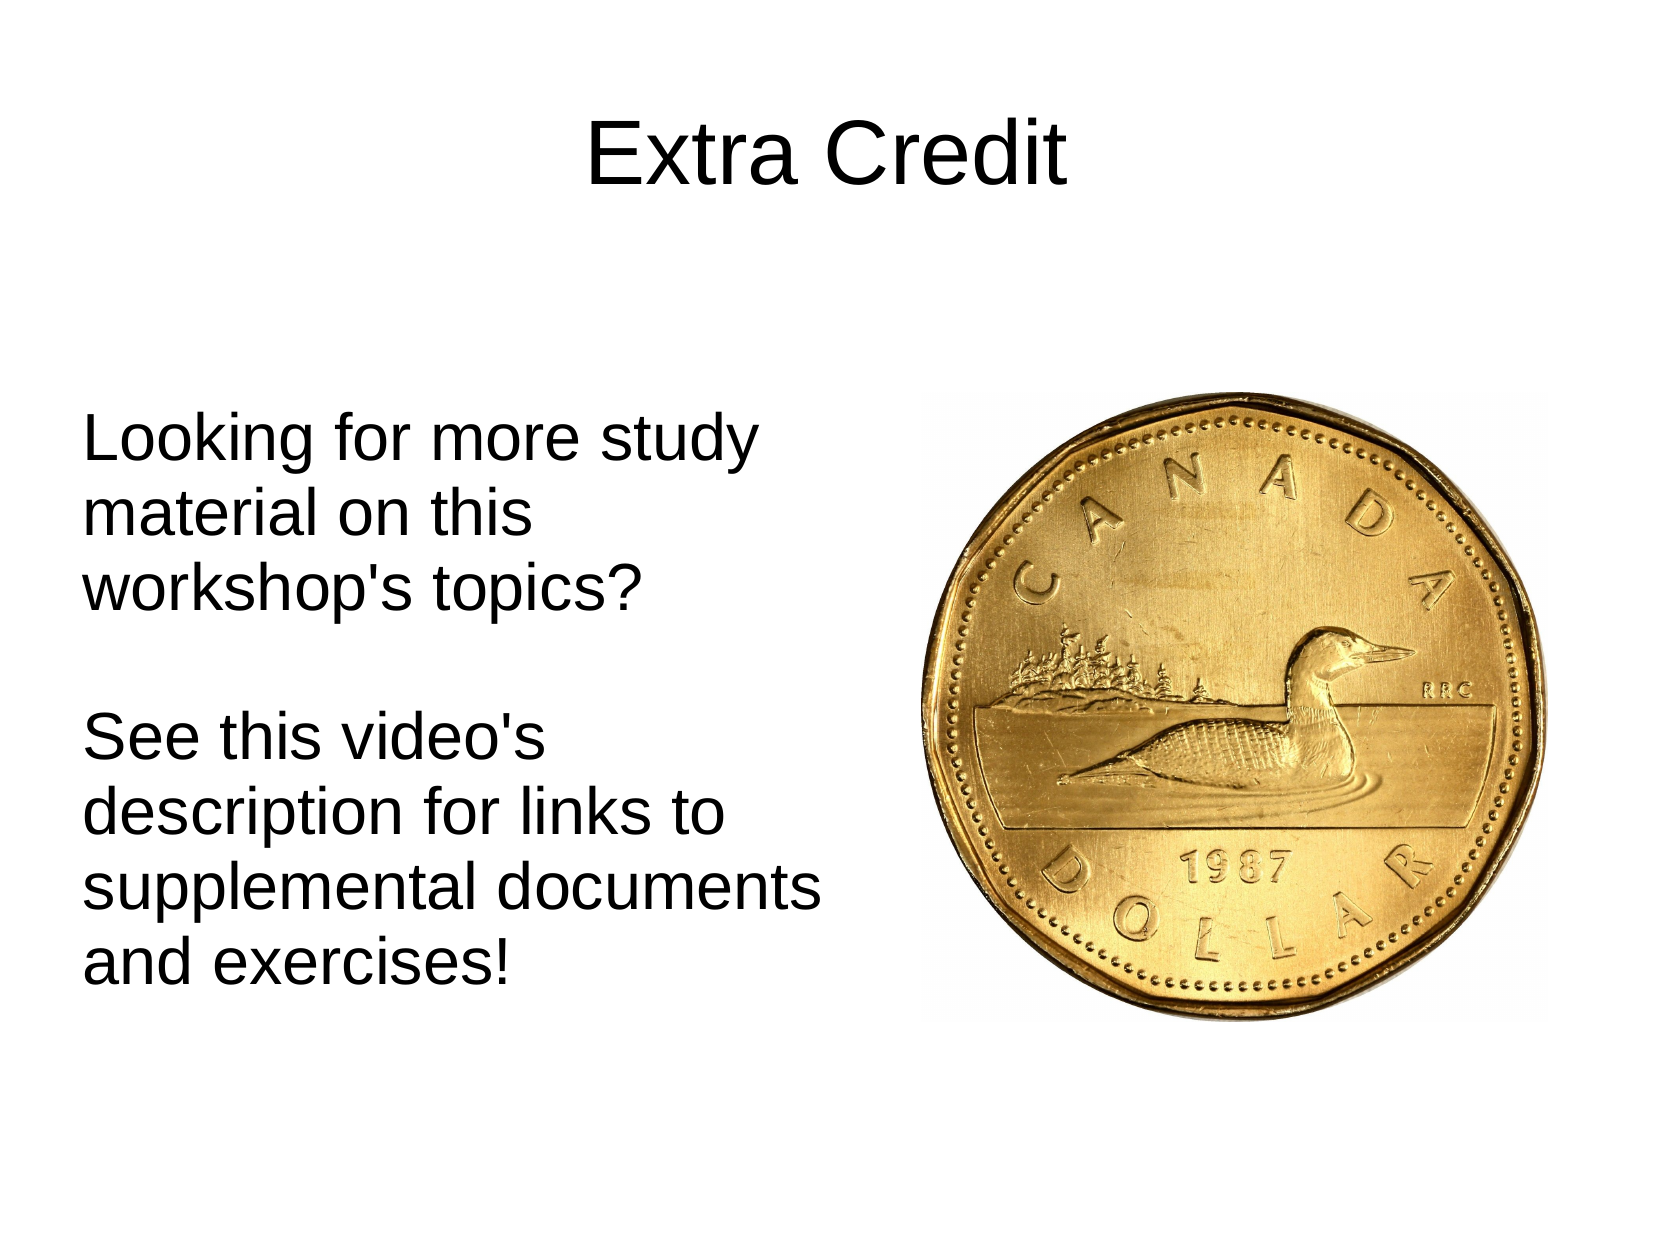

# Extra Credit
Looking for more study
material on this
workshop's topics?
See this video's
description for links to
supplemental documents
and exercises!